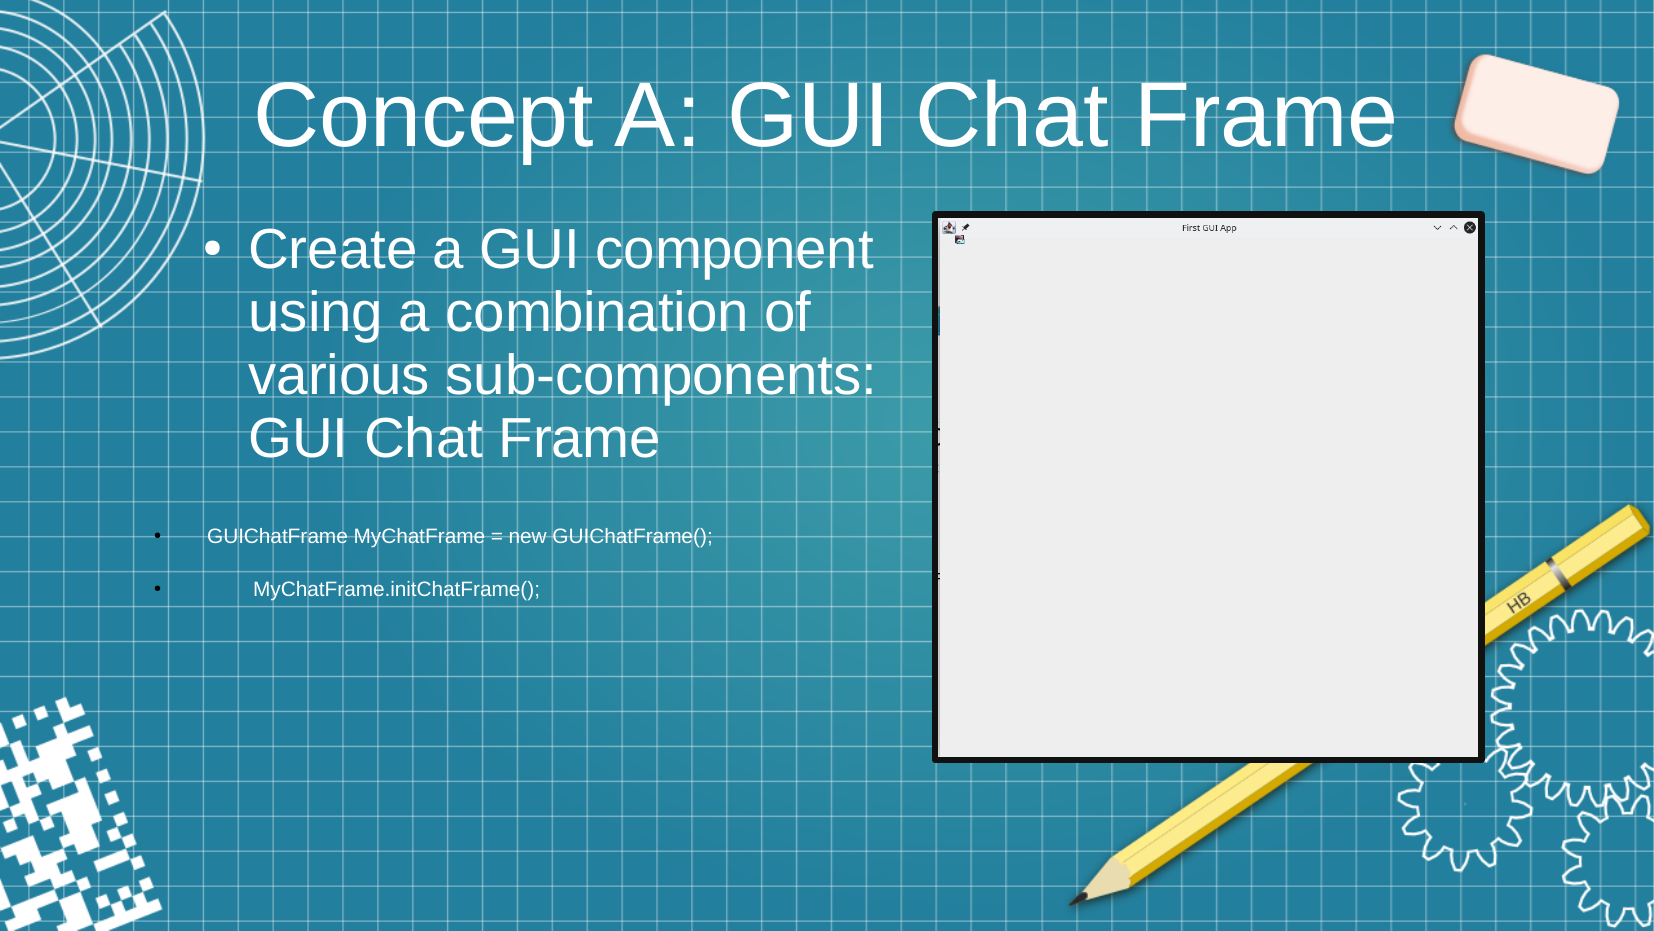

# Concept A: GUI Chat Frame
Create a GUI component using a combination of various sub-components: GUI Chat Frame
GUIChatFrame MyChatFrame = new GUIChatFrame();
 MyChatFrame.initChatFrame();